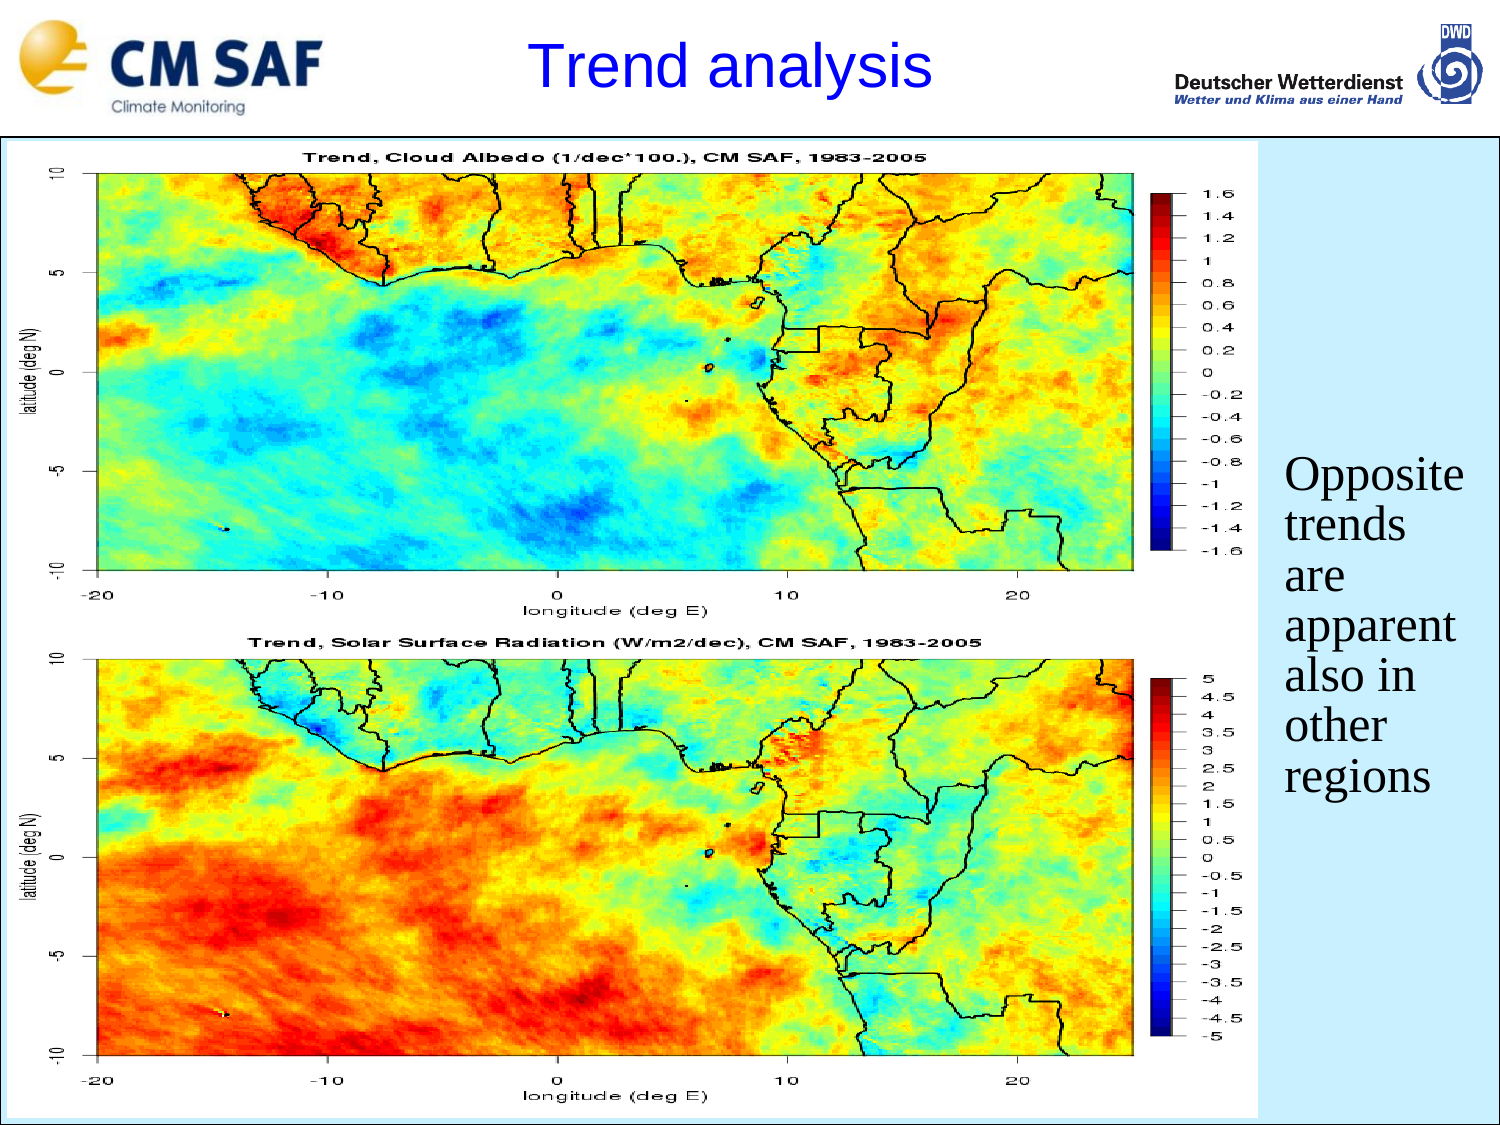

Trend analysis
Opposite
trends
are
apparent
also in
other
regions